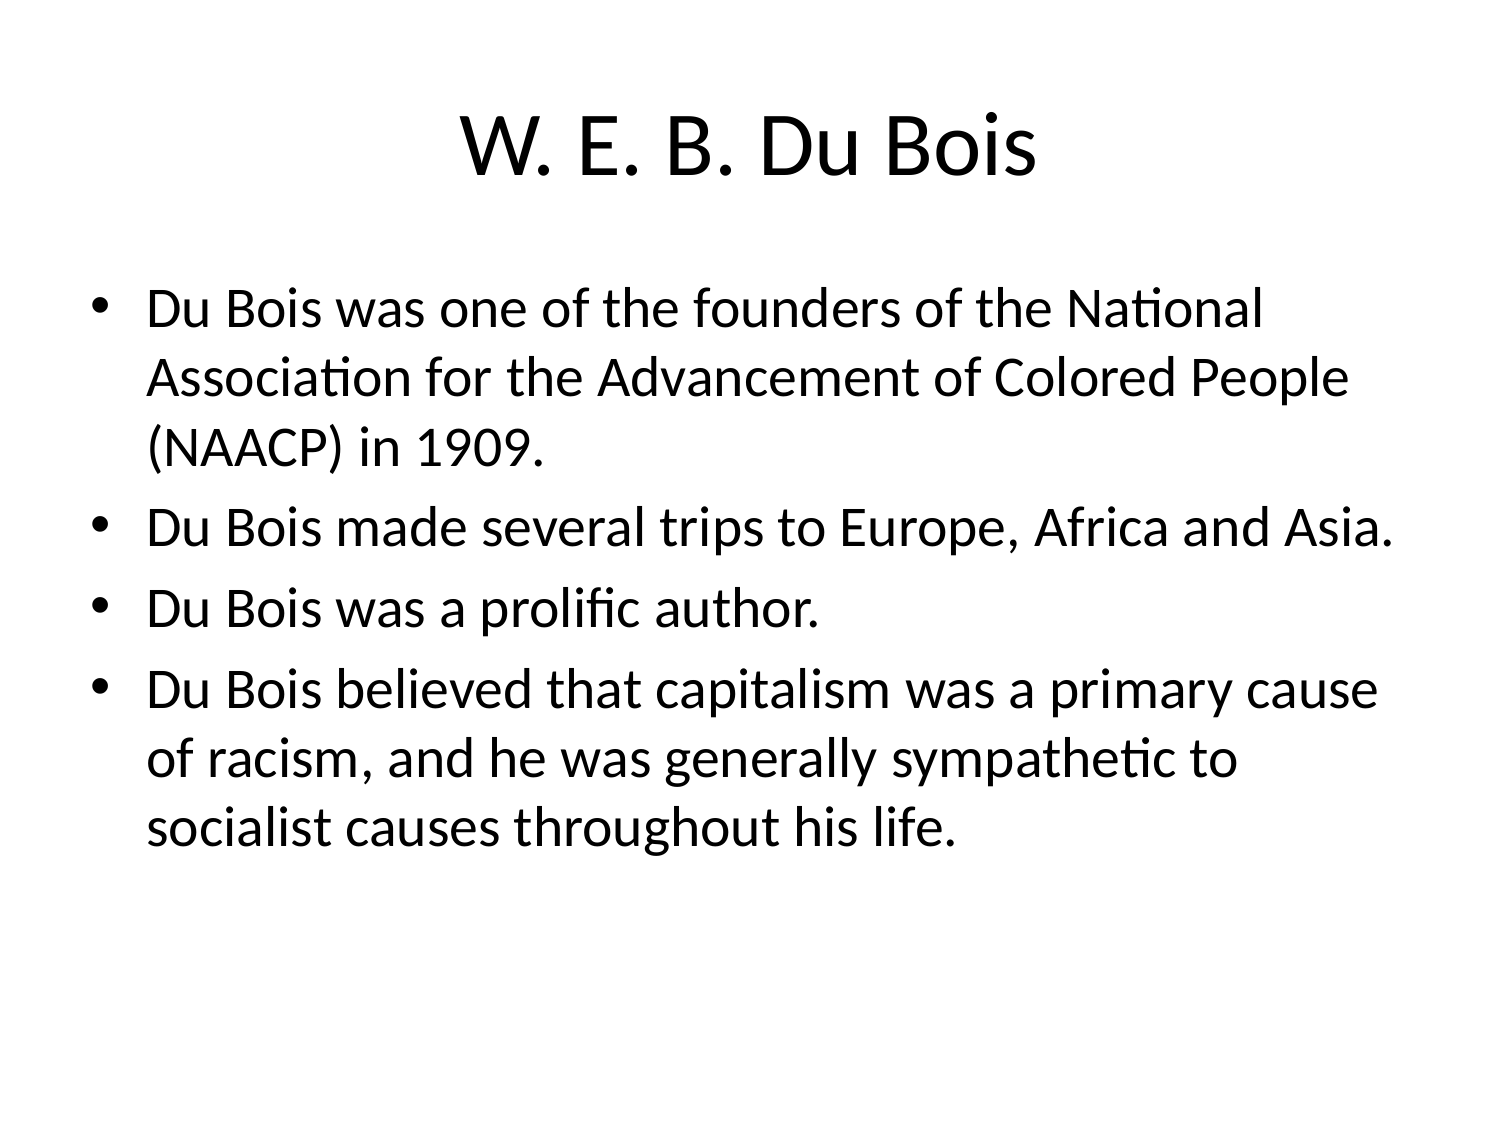

# W. E. B. Du Bois
Du Bois was one of the founders of the National Association for the Advancement of Colored People (NAACP) in 1909.
Du Bois made several trips to Europe, Africa and Asia.
Du Bois was a prolific author.
Du Bois believed that capitalism was a primary cause of racism, and he was generally sympathetic to socialist causes throughout his life.